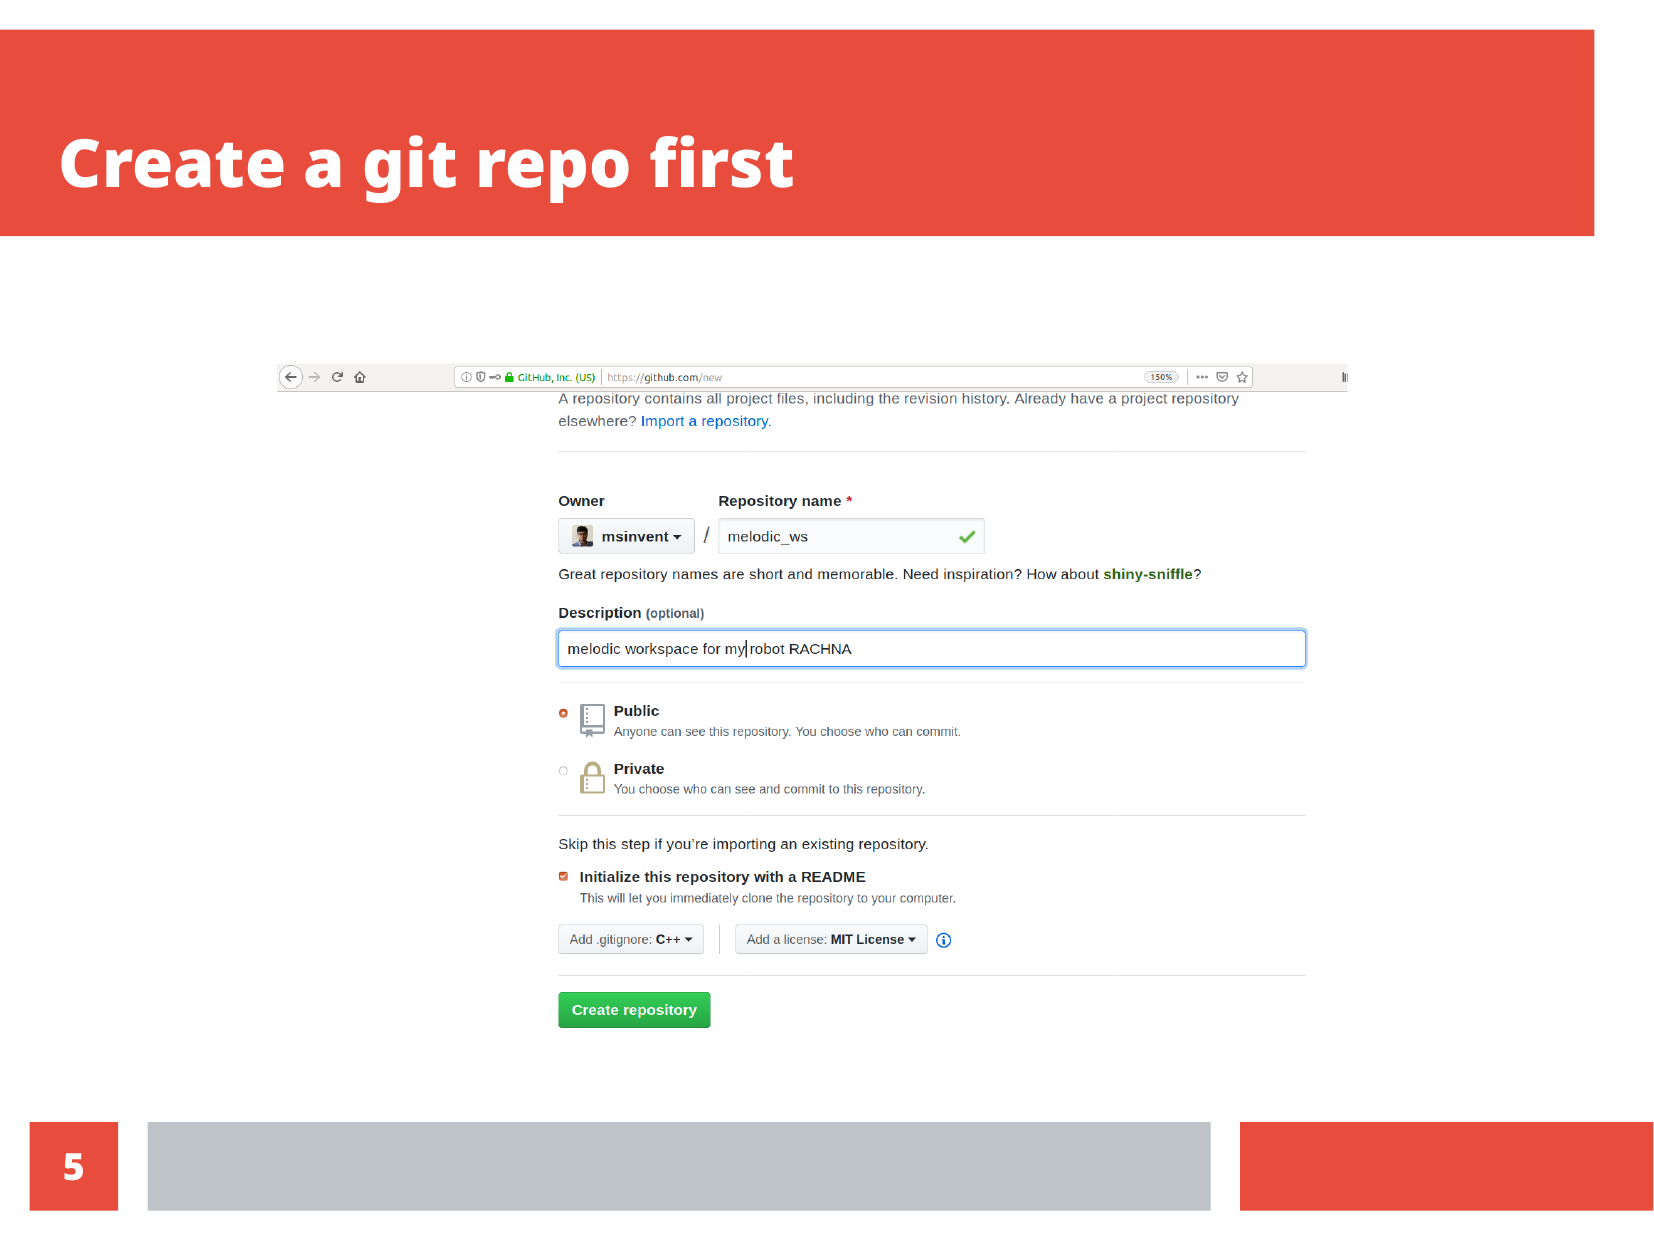

# Create a git repo first
5